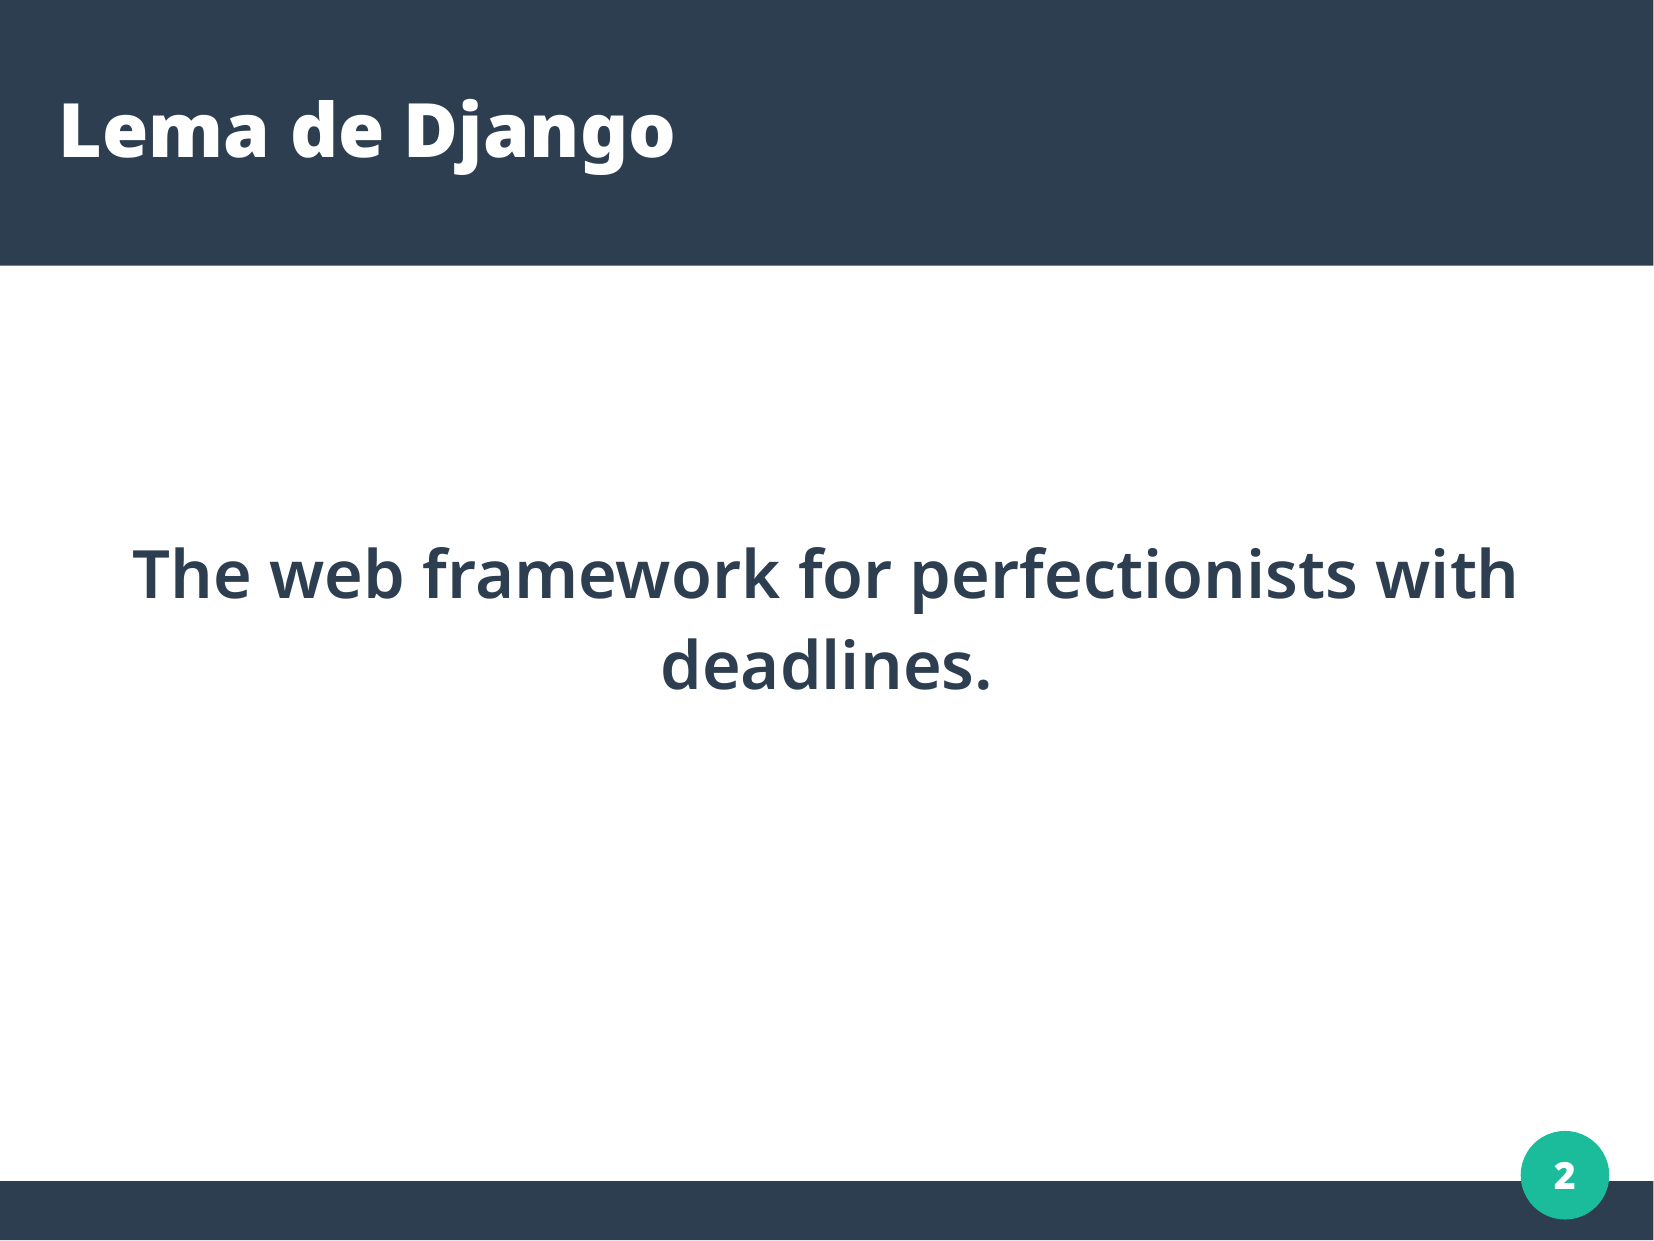

# Lema de Django
The web framework for perfectionists with deadlines.
2